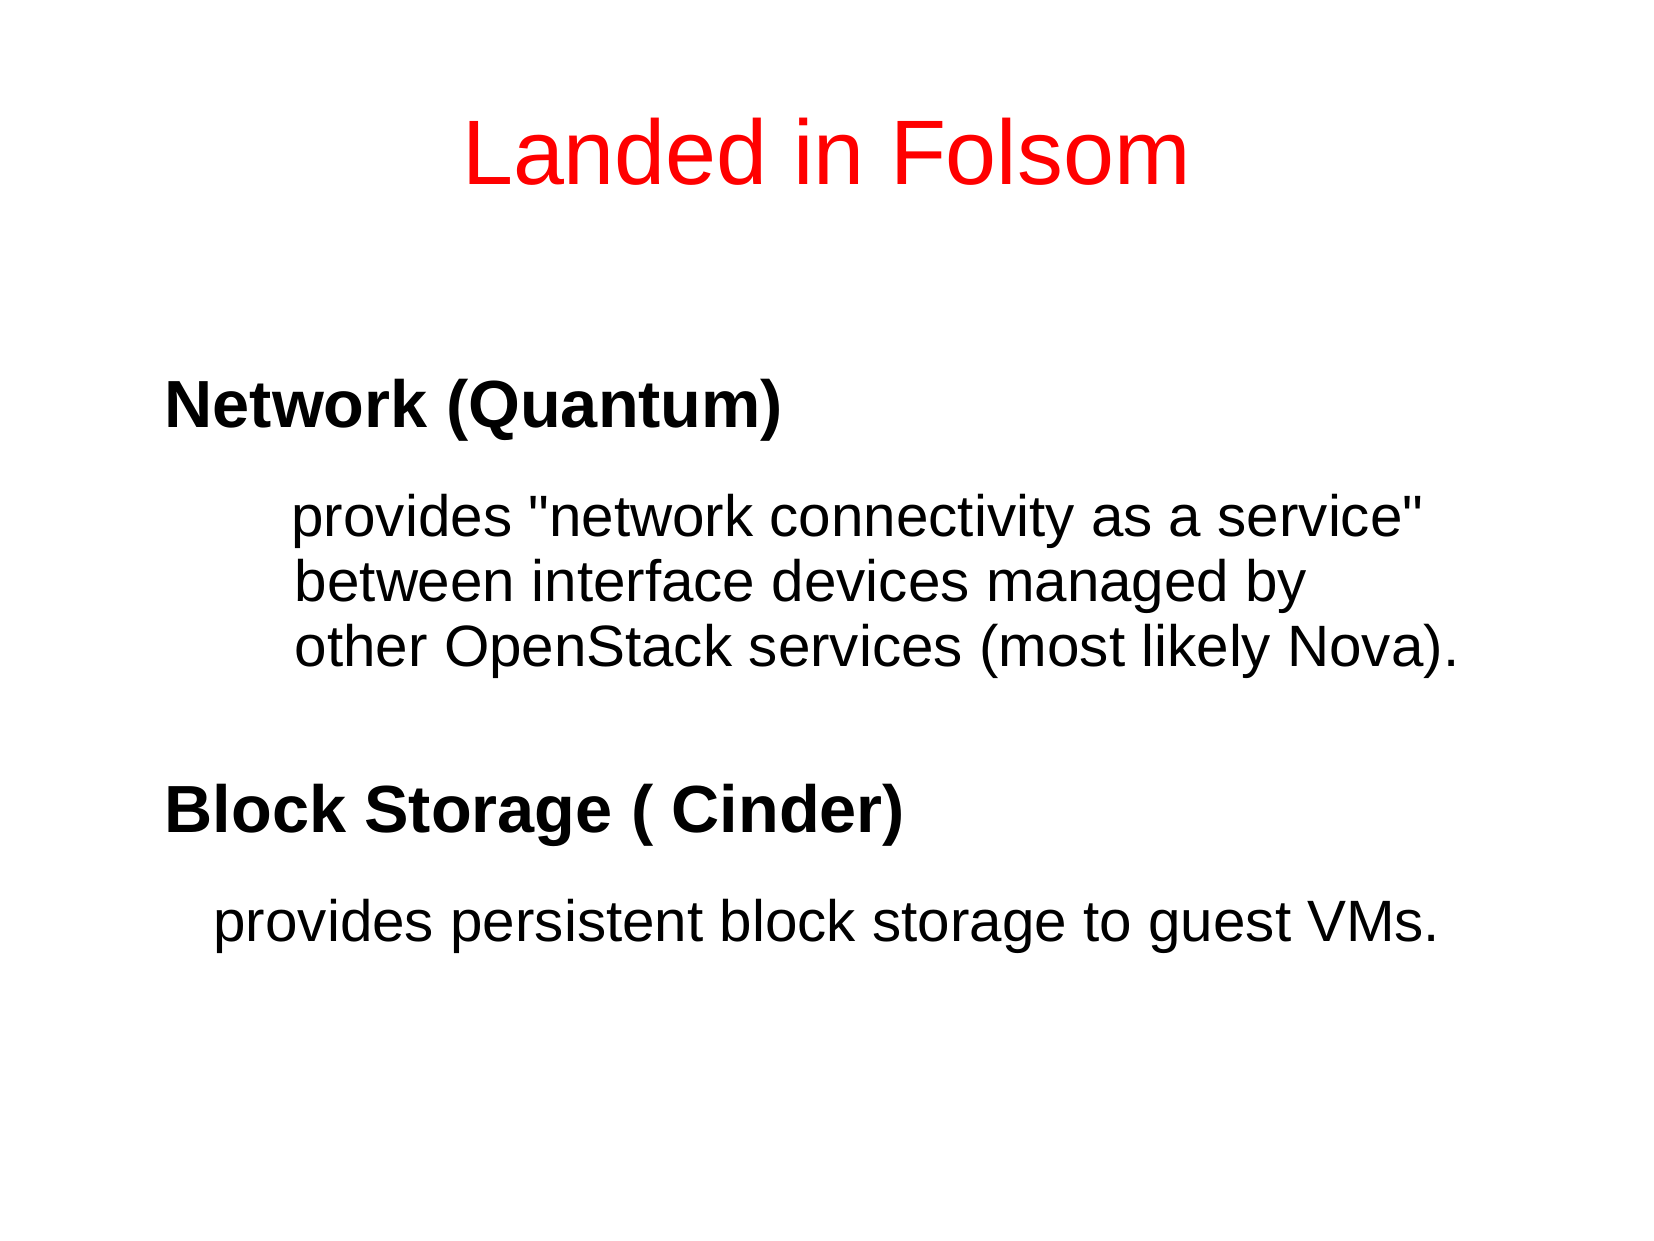

# Landed in Folsom
Network (Quantum)
 provides "network connectivity as a service"
 between interface devices managed by
 other OpenStack services (most likely Nova).
Block Storage ( Cinder)
 provides persistent block storage to guest VMs.